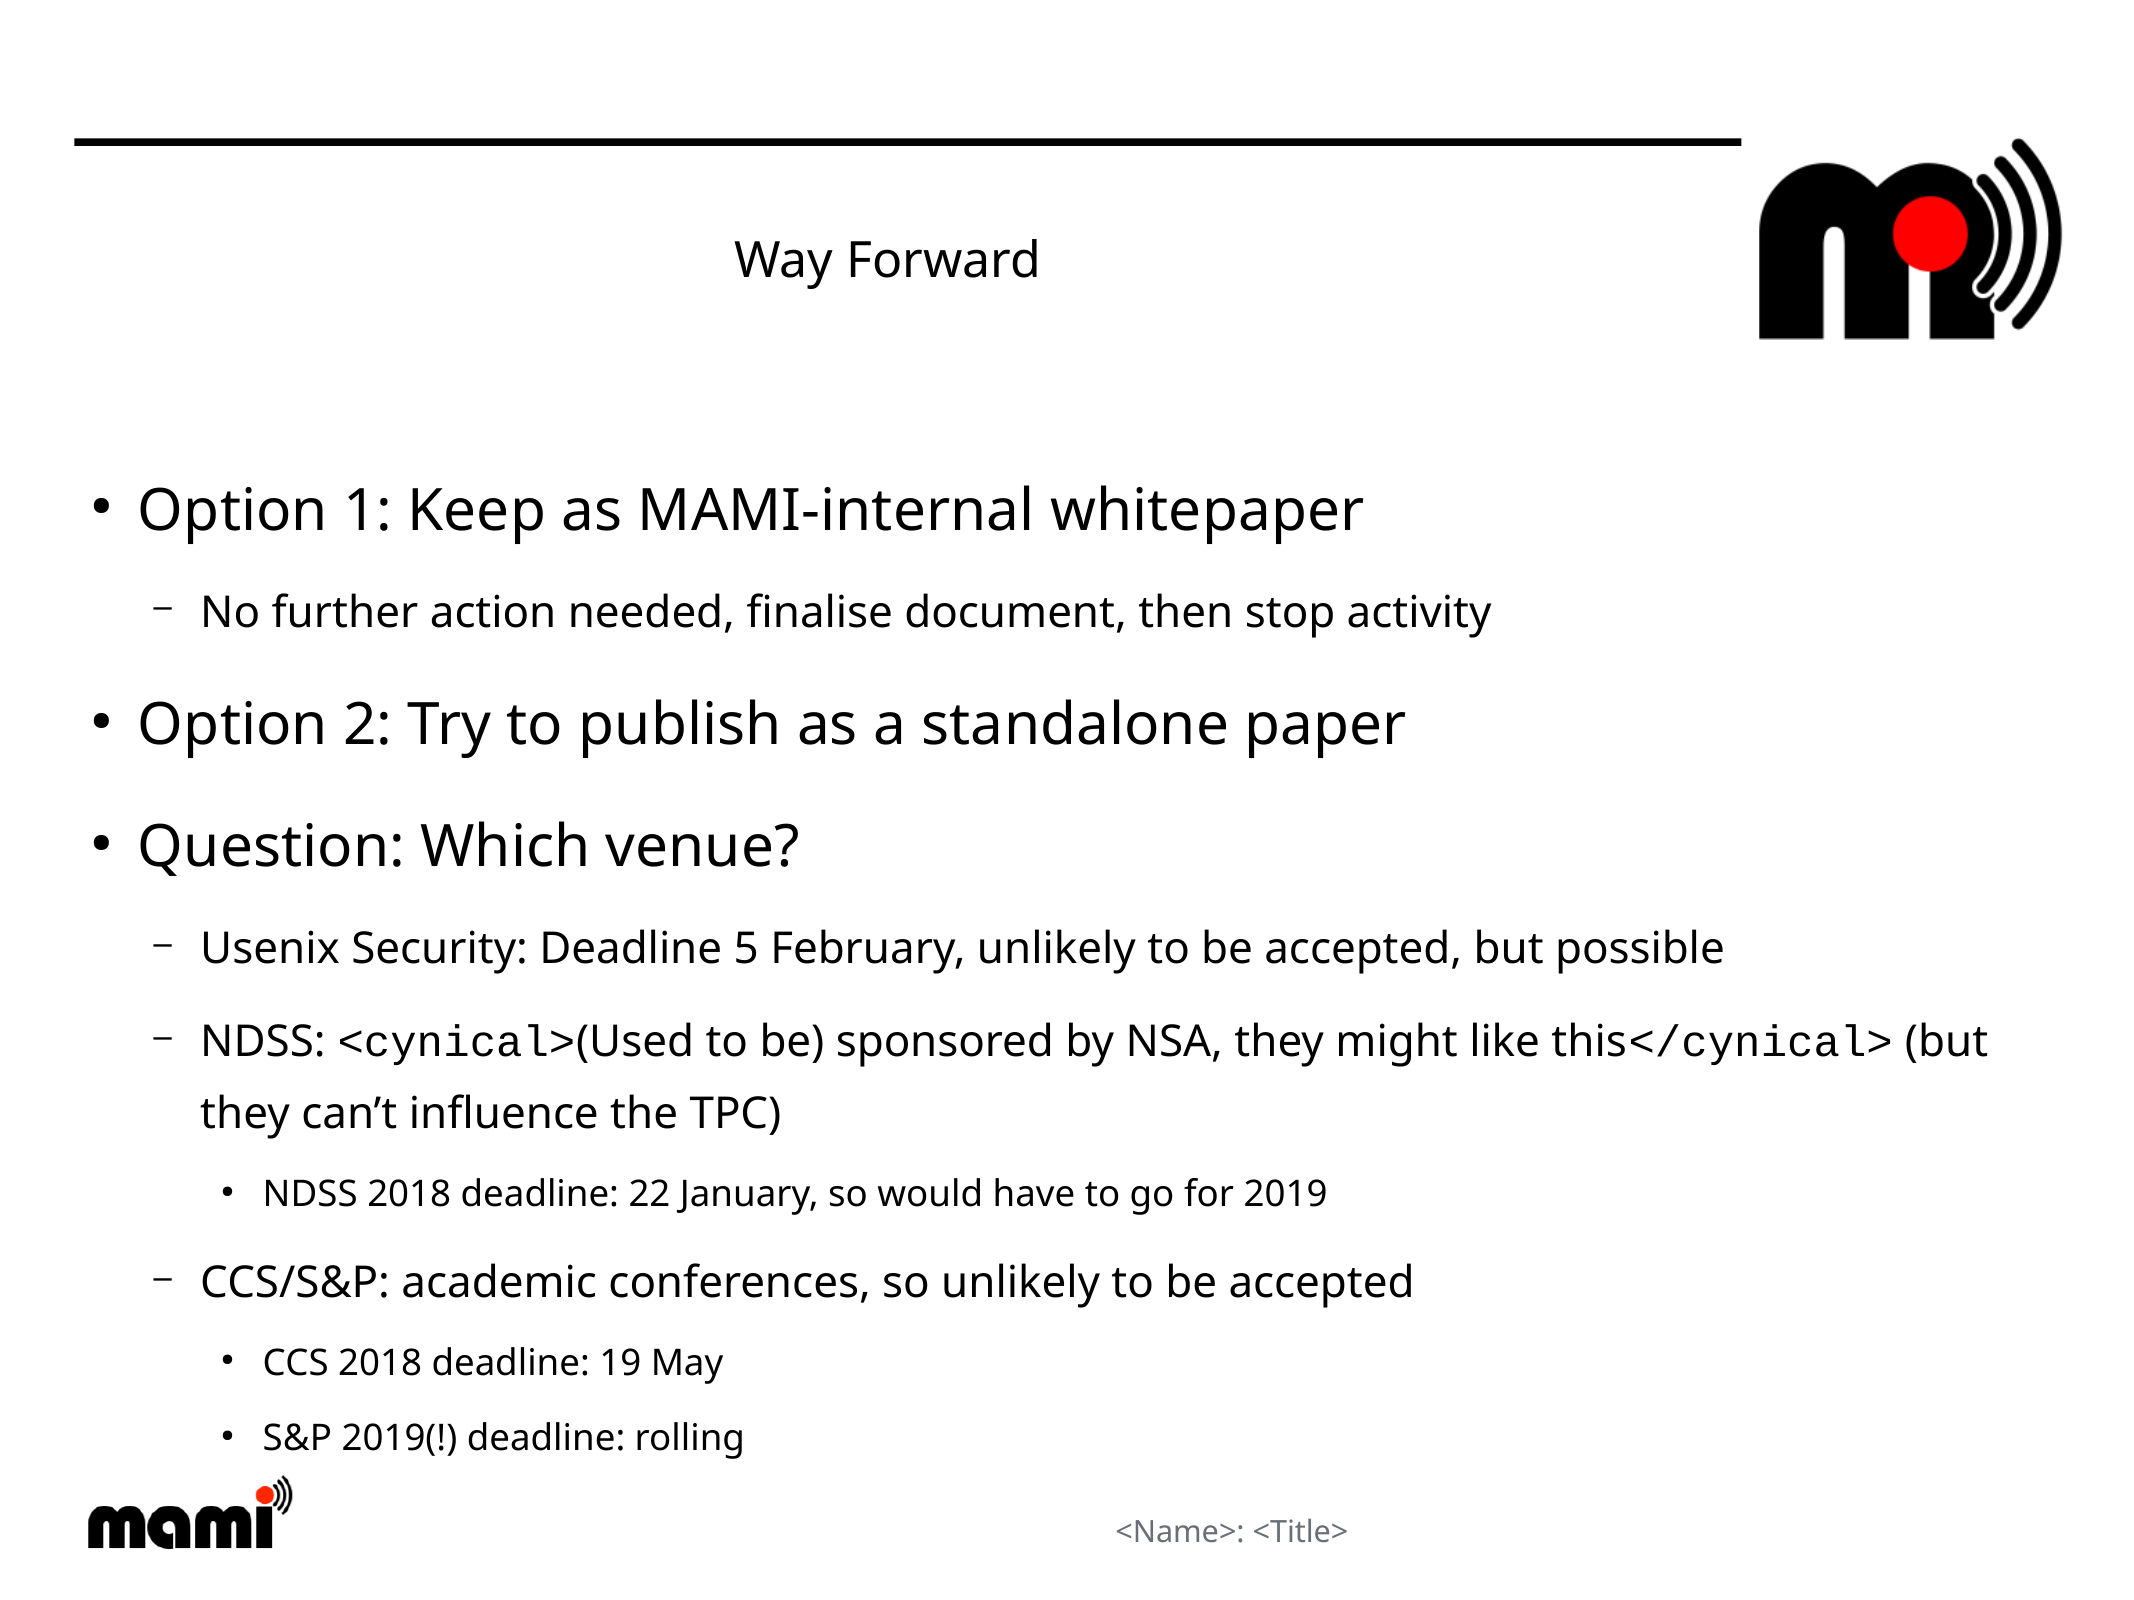

# Way Forward
Option 1: Keep as MAMI-internal whitepaper
No further action needed, finalise document, then stop activity
Option 2: Try to publish as a standalone paper
Question: Which venue?
Usenix Security: Deadline 5 February, unlikely to be accepted, but possible
NDSS: <cynical>(Used to be) sponsored by NSA, they might like this</cynical> (but they can’t influence the TPC)
NDSS 2018 deadline: 22 January, so would have to go for 2019
CCS/S&P: academic conferences, so unlikely to be accepted
CCS 2018 deadline: 19 May
S&P 2019(!) deadline: rolling